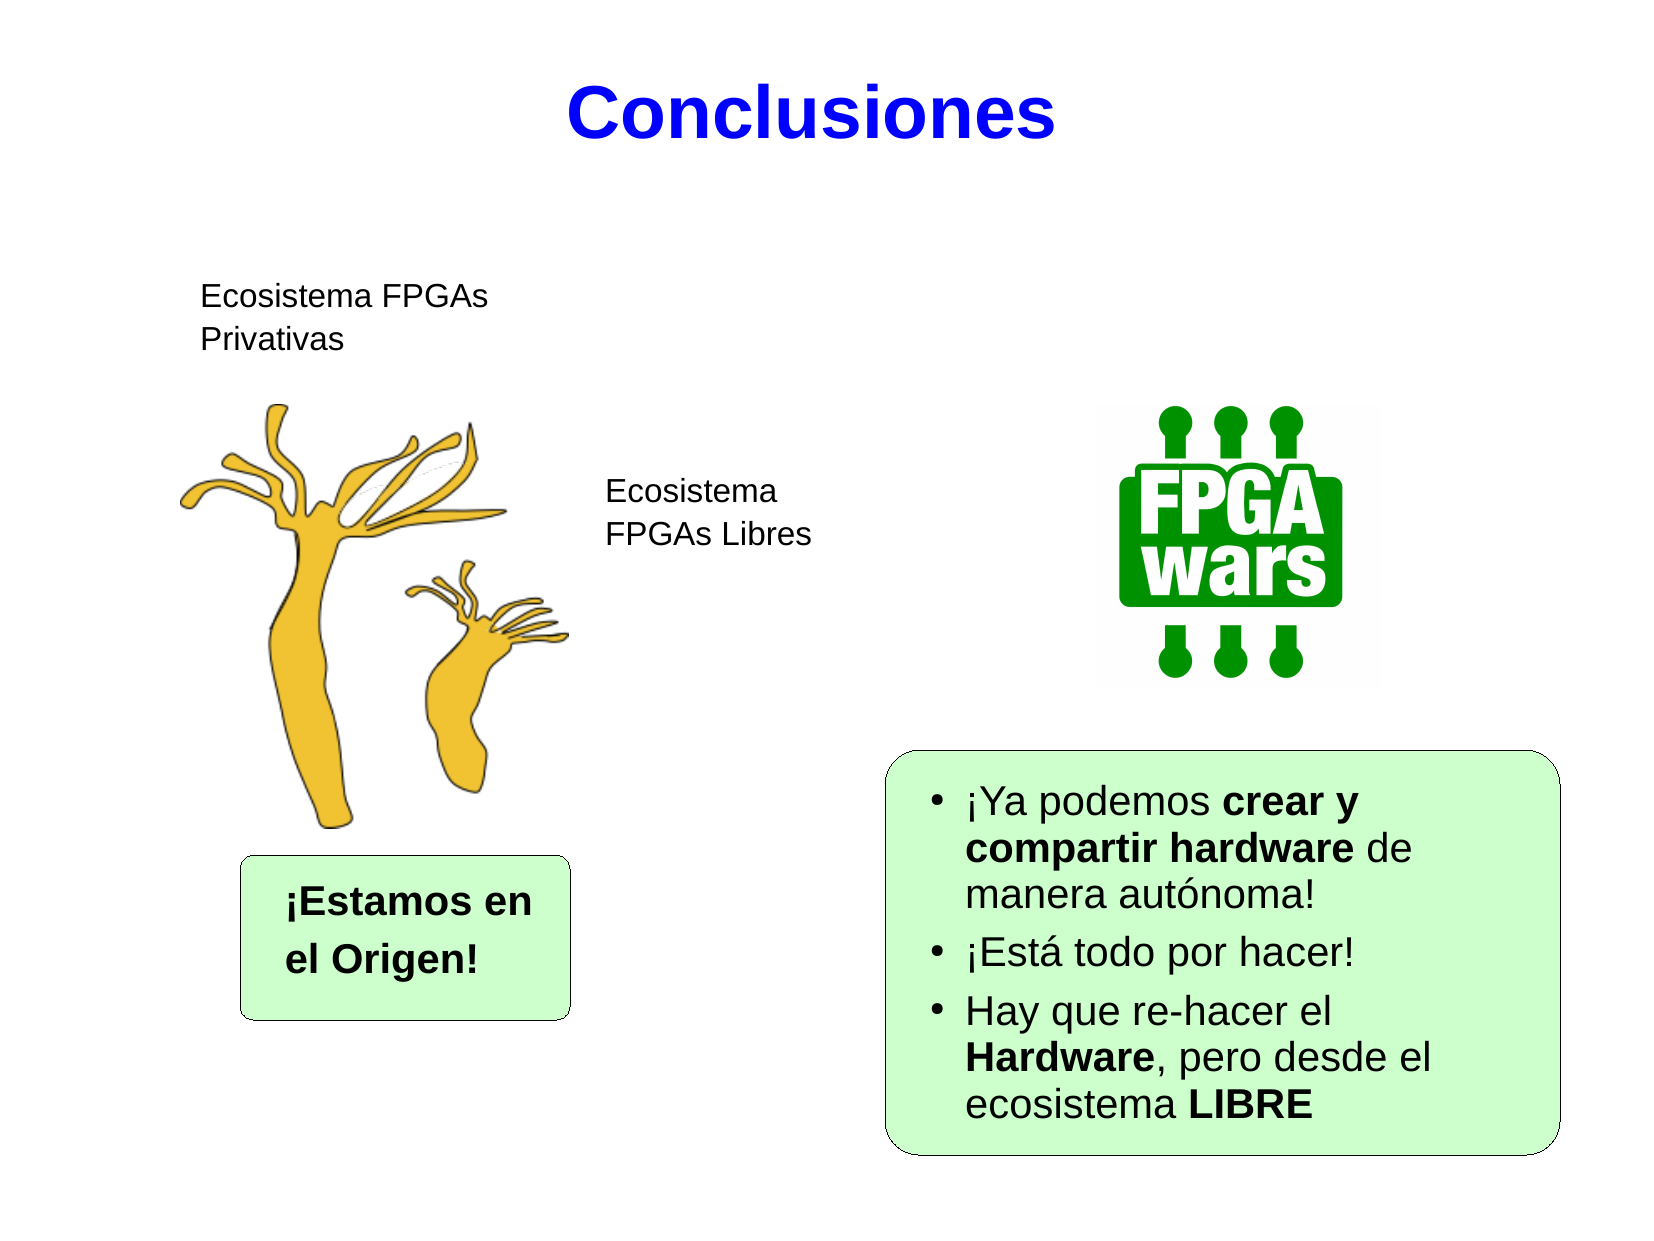

Conclusiones
Ecosistema FPGAs
Privativas
Ecosistema
FPGAs Libres
¡Ya podemos crear y compartir hardware de manera autónoma!
¡Está todo por hacer!
Hay que re-hacer el Hardware, pero desde el ecosistema LIBRE
¡Estamos en
el Origen!